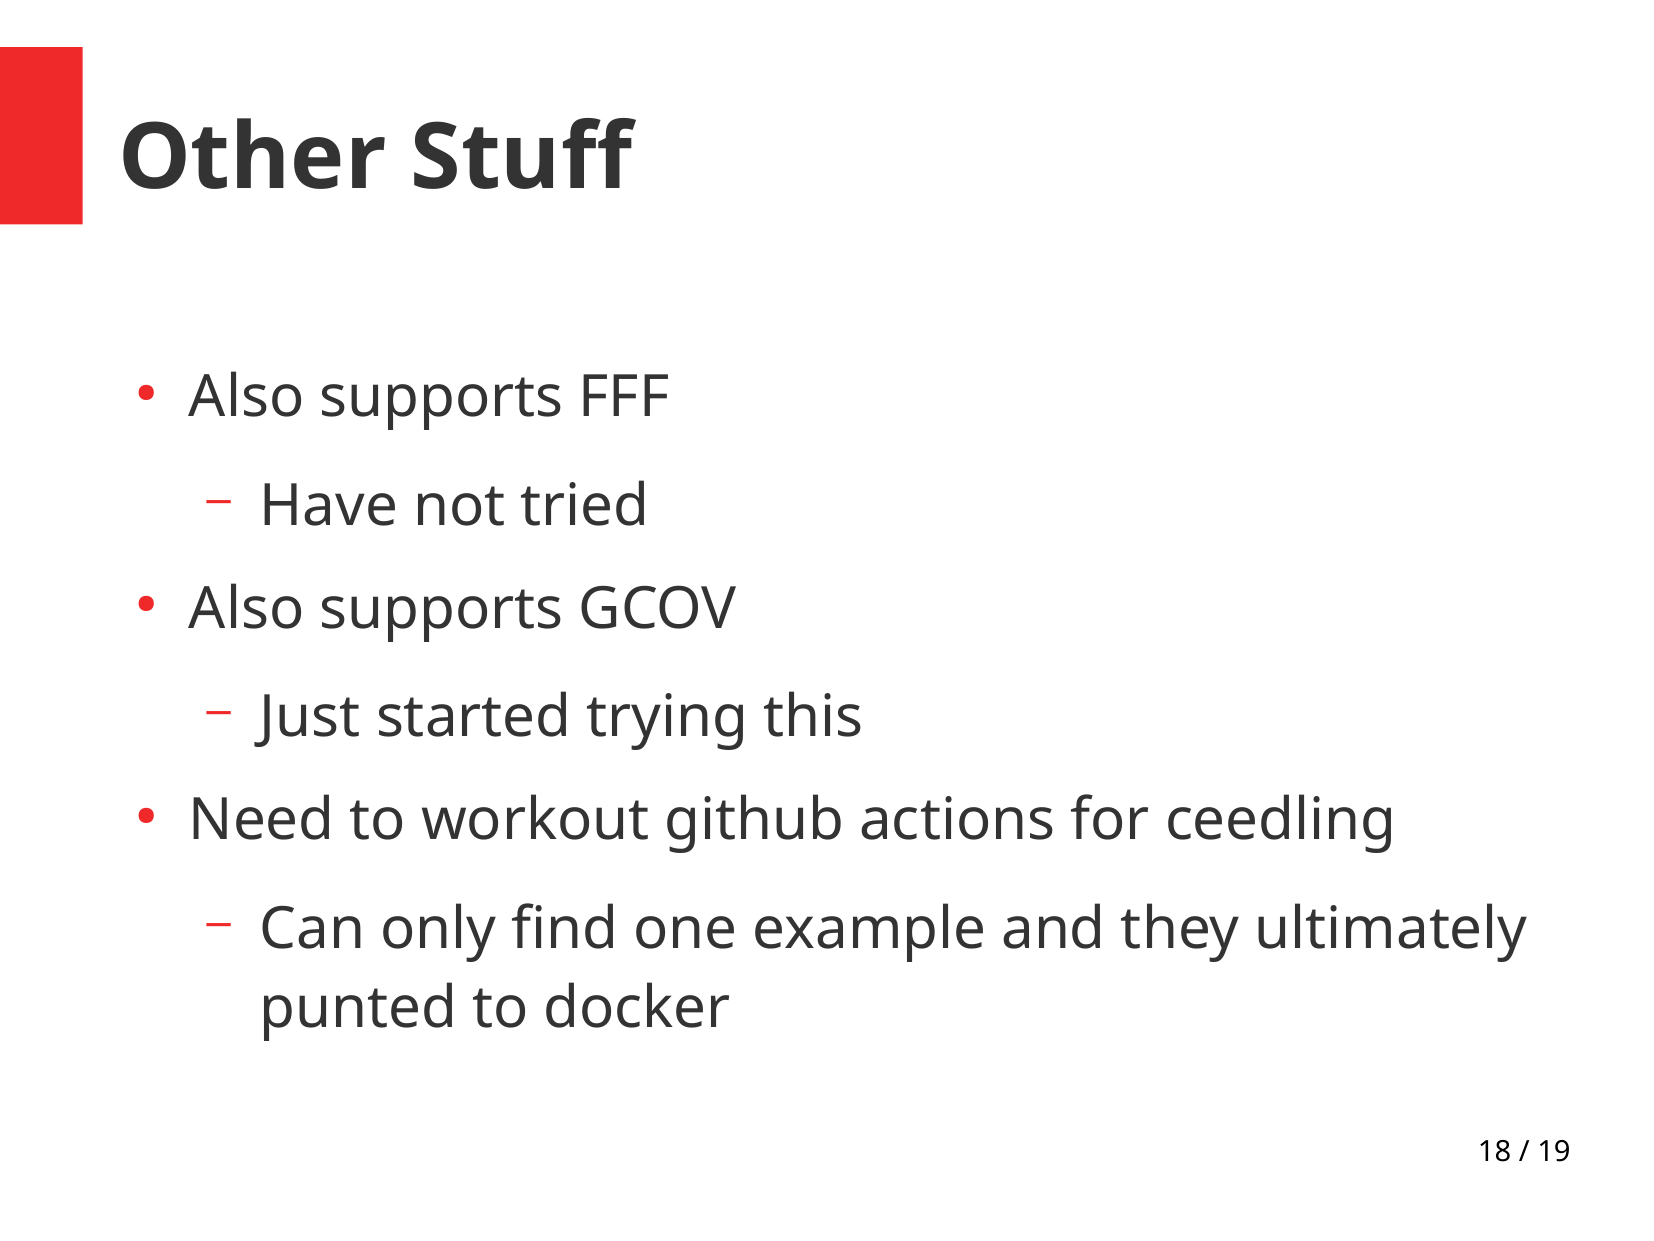

# Other Stuff
Also supports FFF
Have not tried
Also supports GCOV
Just started trying this
Need to workout github actions for ceedling
Can only find one example and they ultimately punted to docker
18